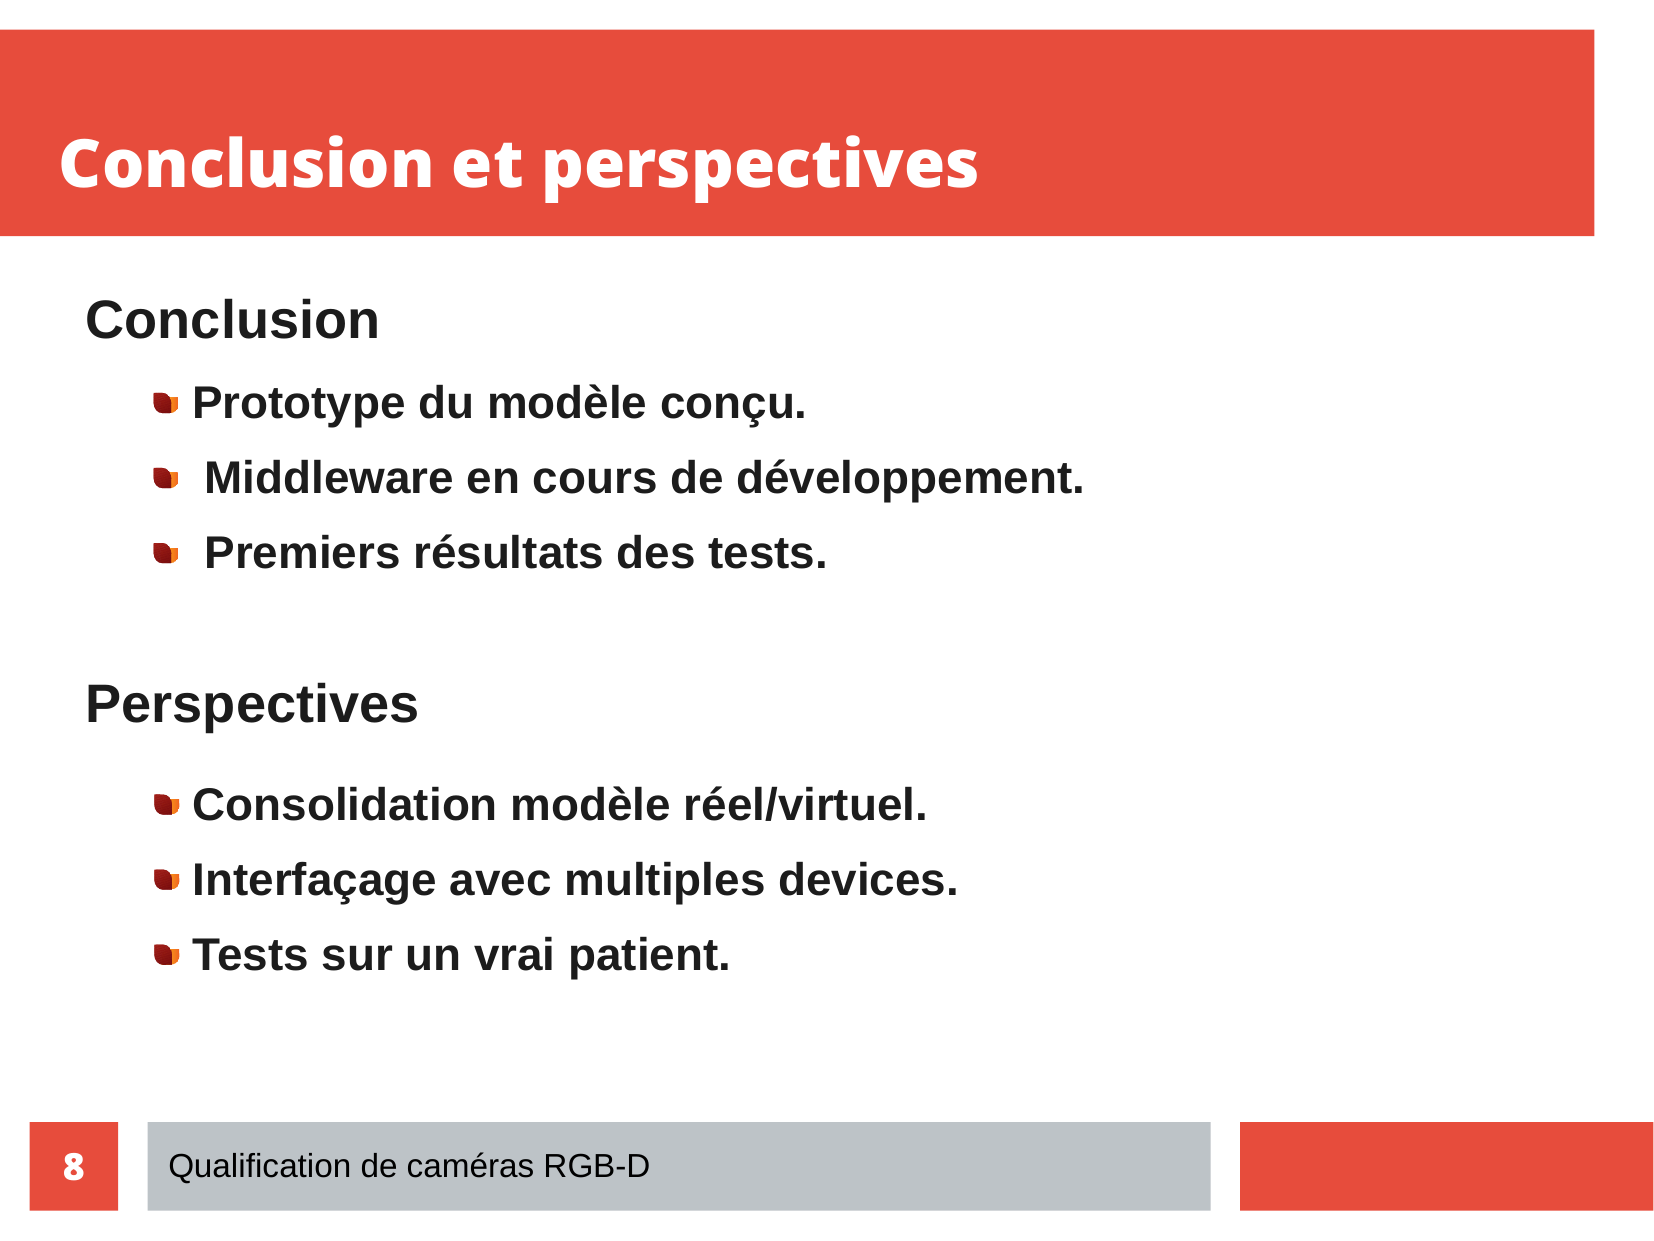

# Conclusion et perspectives
Conclusion
 Prototype du modèle conçu.
 Middleware en cours de développement.
 Premiers résultats des tests.
Perspectives
 Consolidation modèle réel/virtuel.
 Interfaçage avec multiples devices.
 Tests sur un vrai patient.
8
Qualification de caméras RGB-D